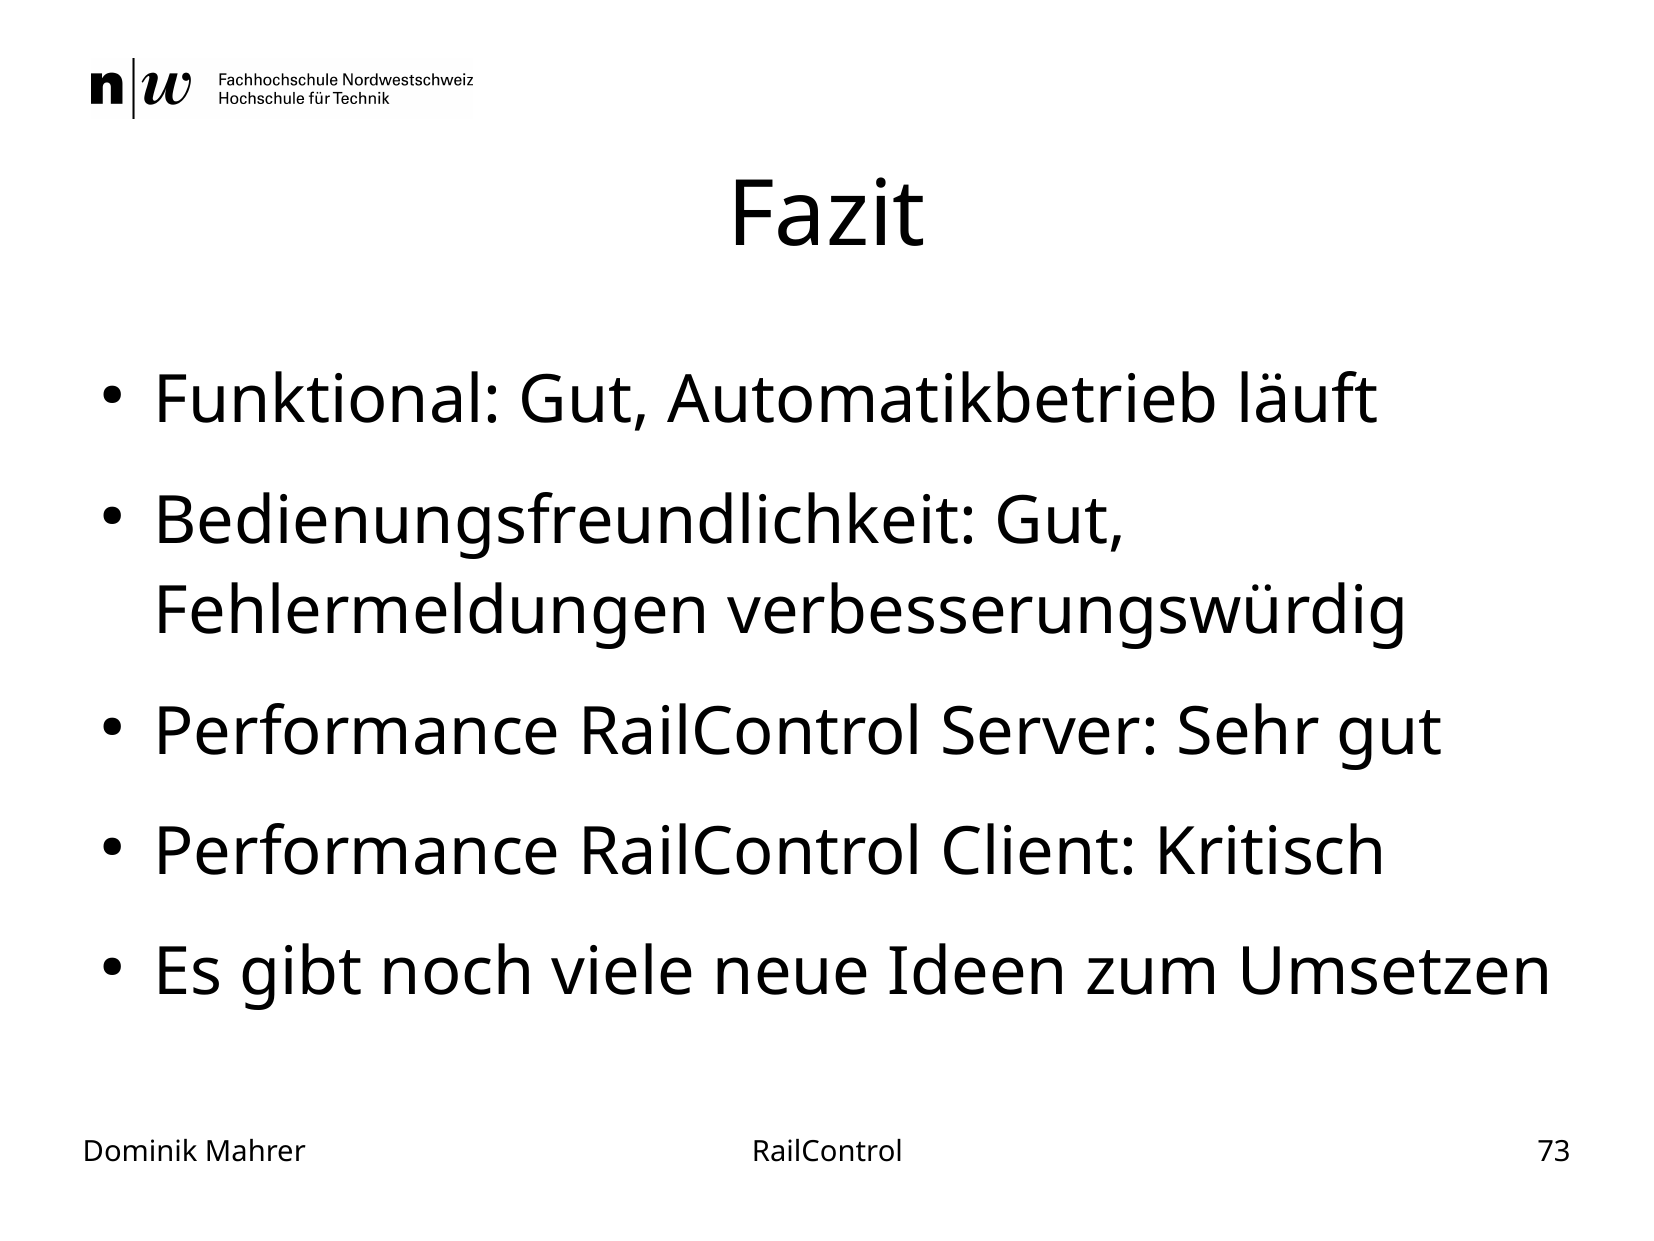

# Fazit
Funktional: Gut, Automatikbetrieb läuft
Bedienungsfreundlichkeit: Gut, Fehlermeldungen verbesserungswürdig
Performance RailControl Server: Sehr gut
Performance RailControl Client: Kritisch
Es gibt noch viele neue Ideen zum Umsetzen
Dominik Mahrer
RailControl
73